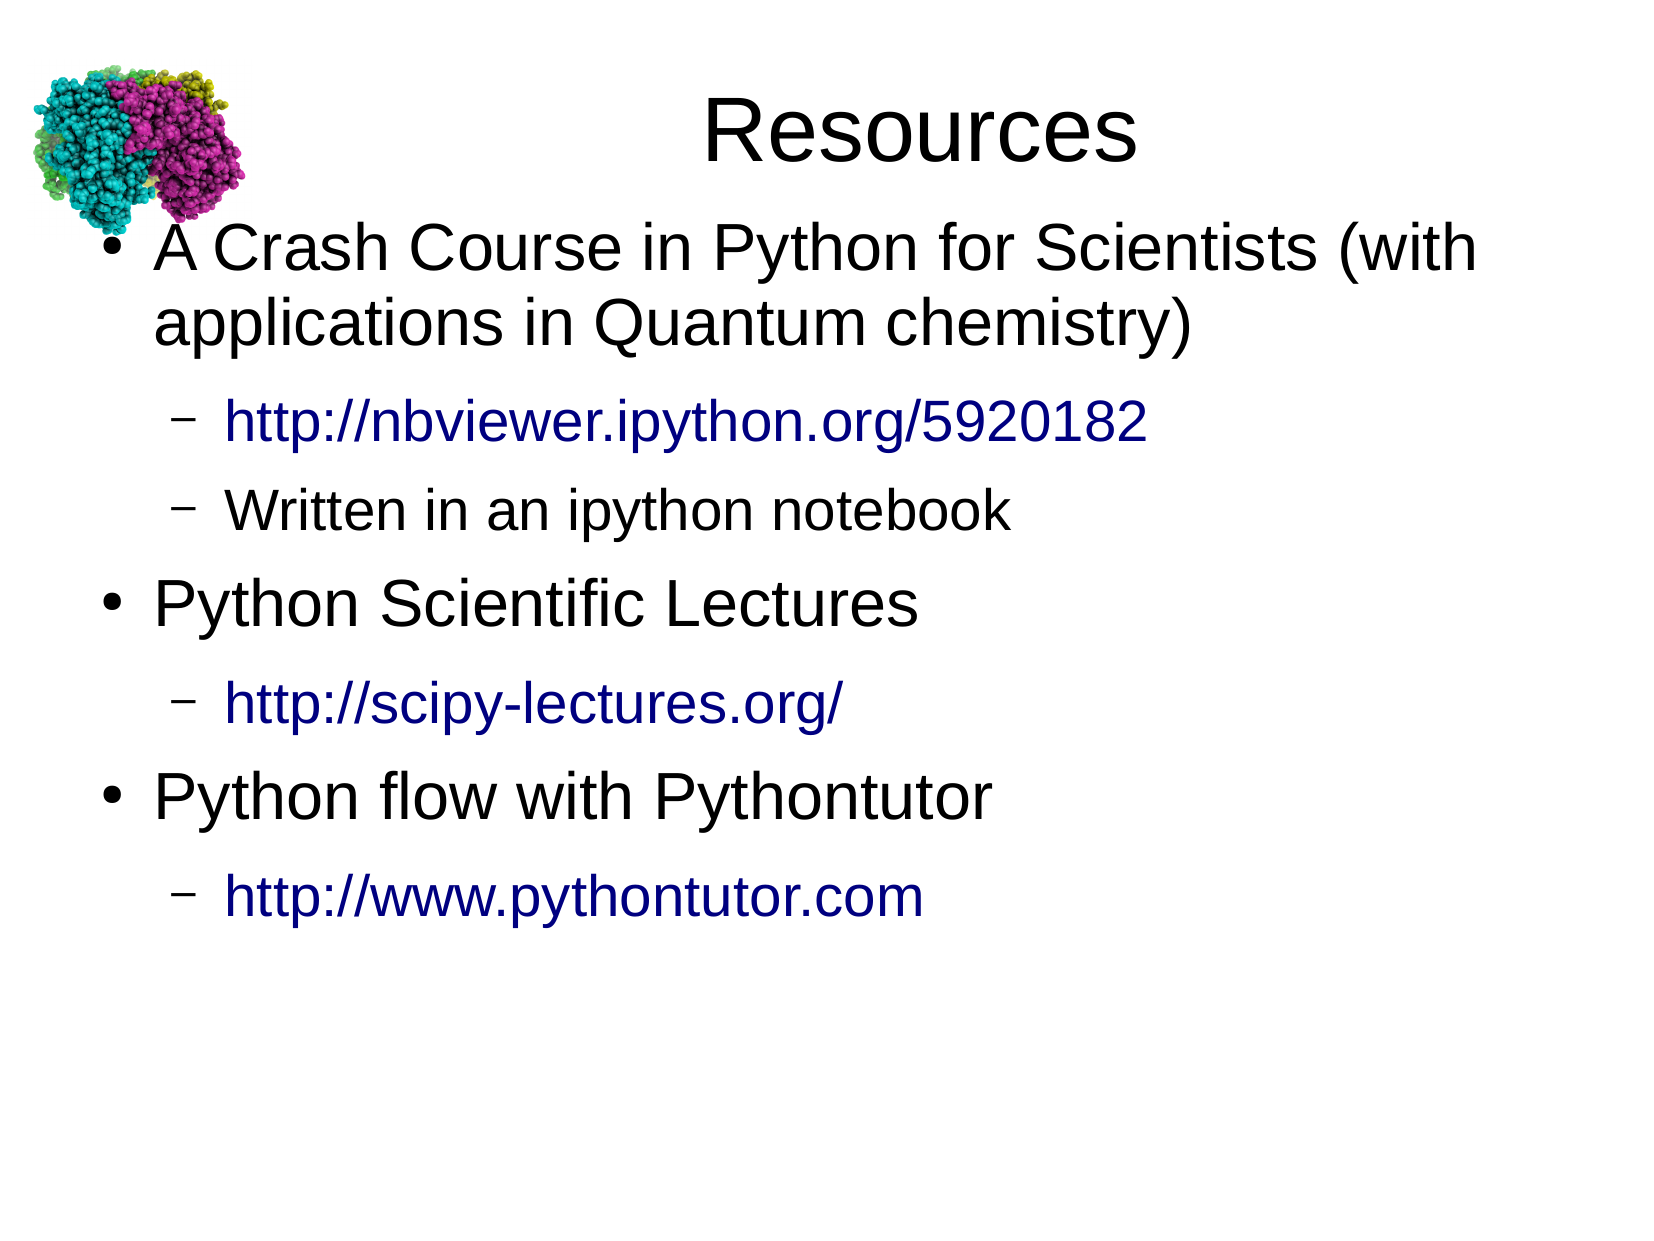

# Resources
A Crash Course in Python for Scientists (with applications in Quantum chemistry)
http://nbviewer.ipython.org/5920182
Written in an ipython notebook
Python Scientific Lectures
http://scipy-lectures.org/
Python flow with Pythontutor
http://www.pythontutor.com